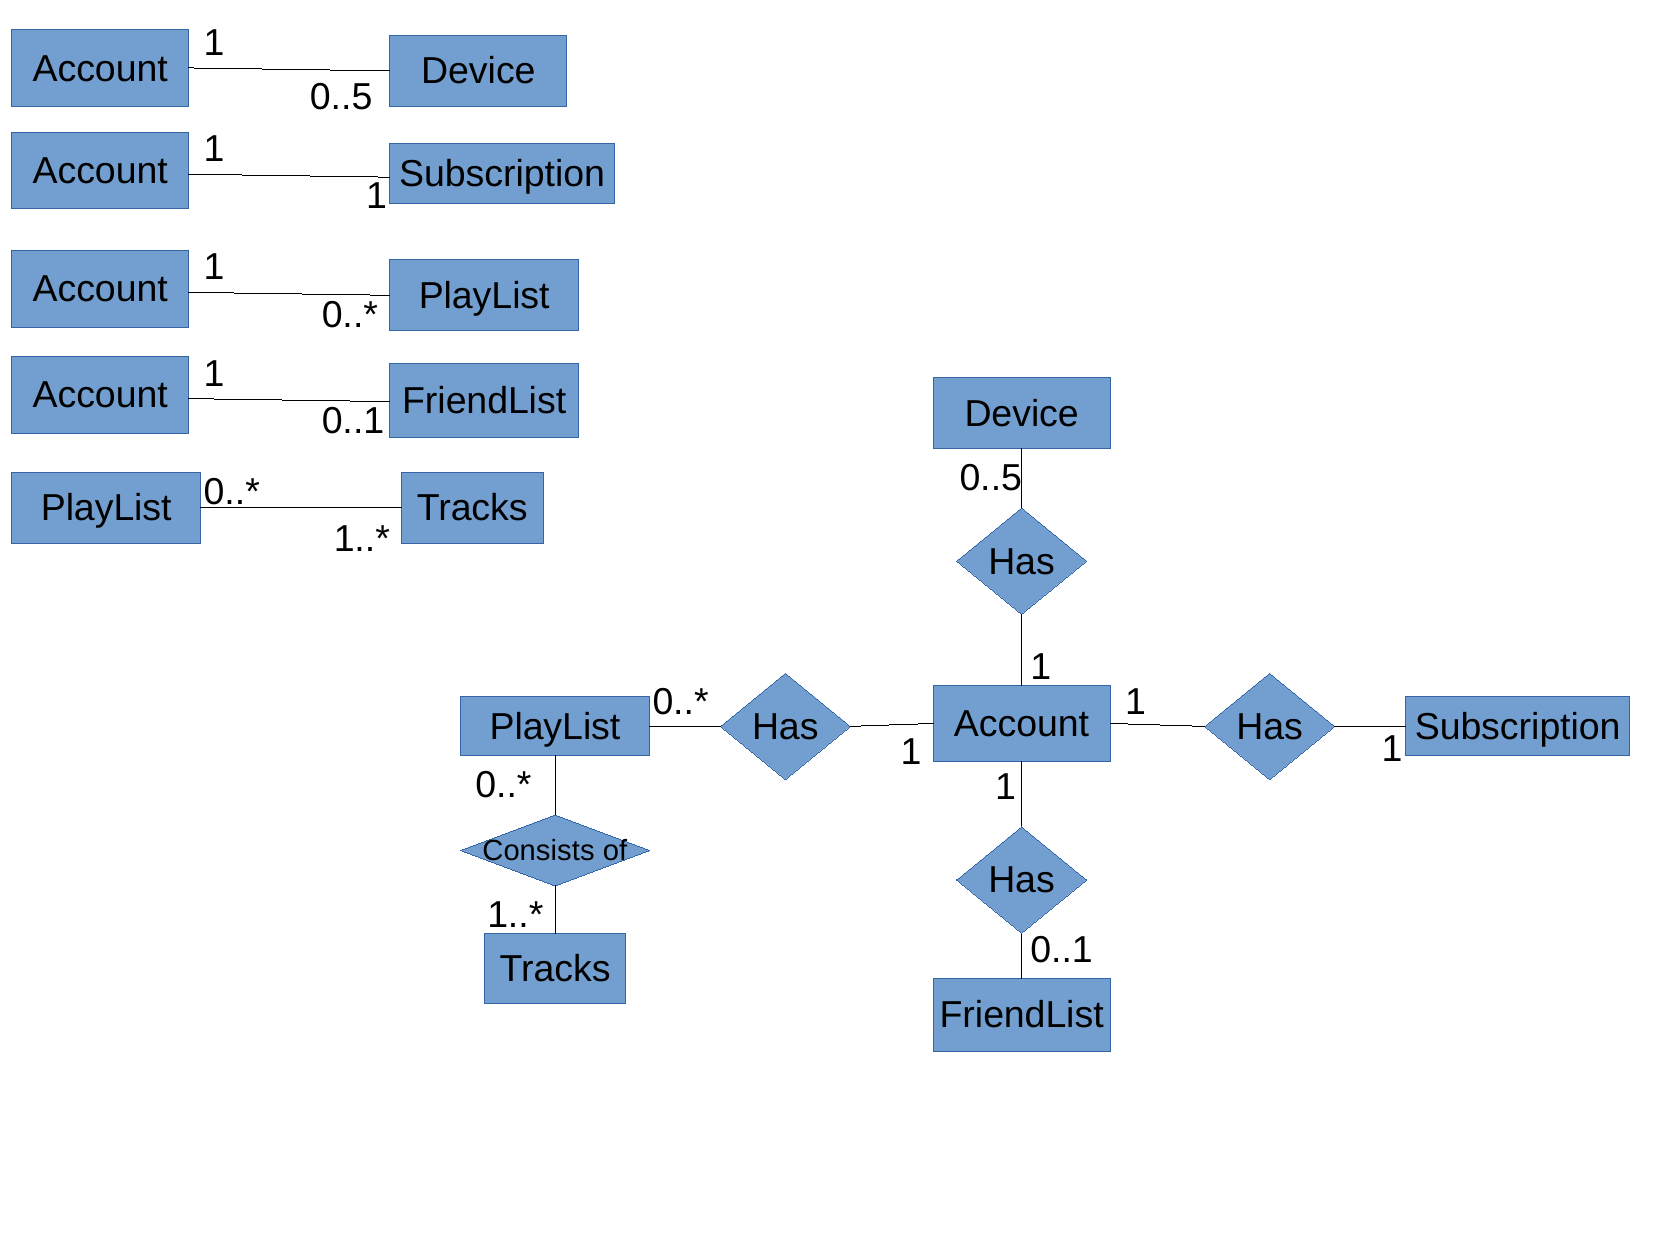

1
Account
Device
0..5
1
Account
Subscription
1
1
Account
PlayList
0..*
1
Account
FriendList
Device
0..1
0..5
0..*
PlayList
Tracks
Has
1..*
1
0..*
Has
1
Has
Account
PlayList
Subscription
1
1
0..*
1
Consists of
Has
1..*
0..1
Tracks
FriendList